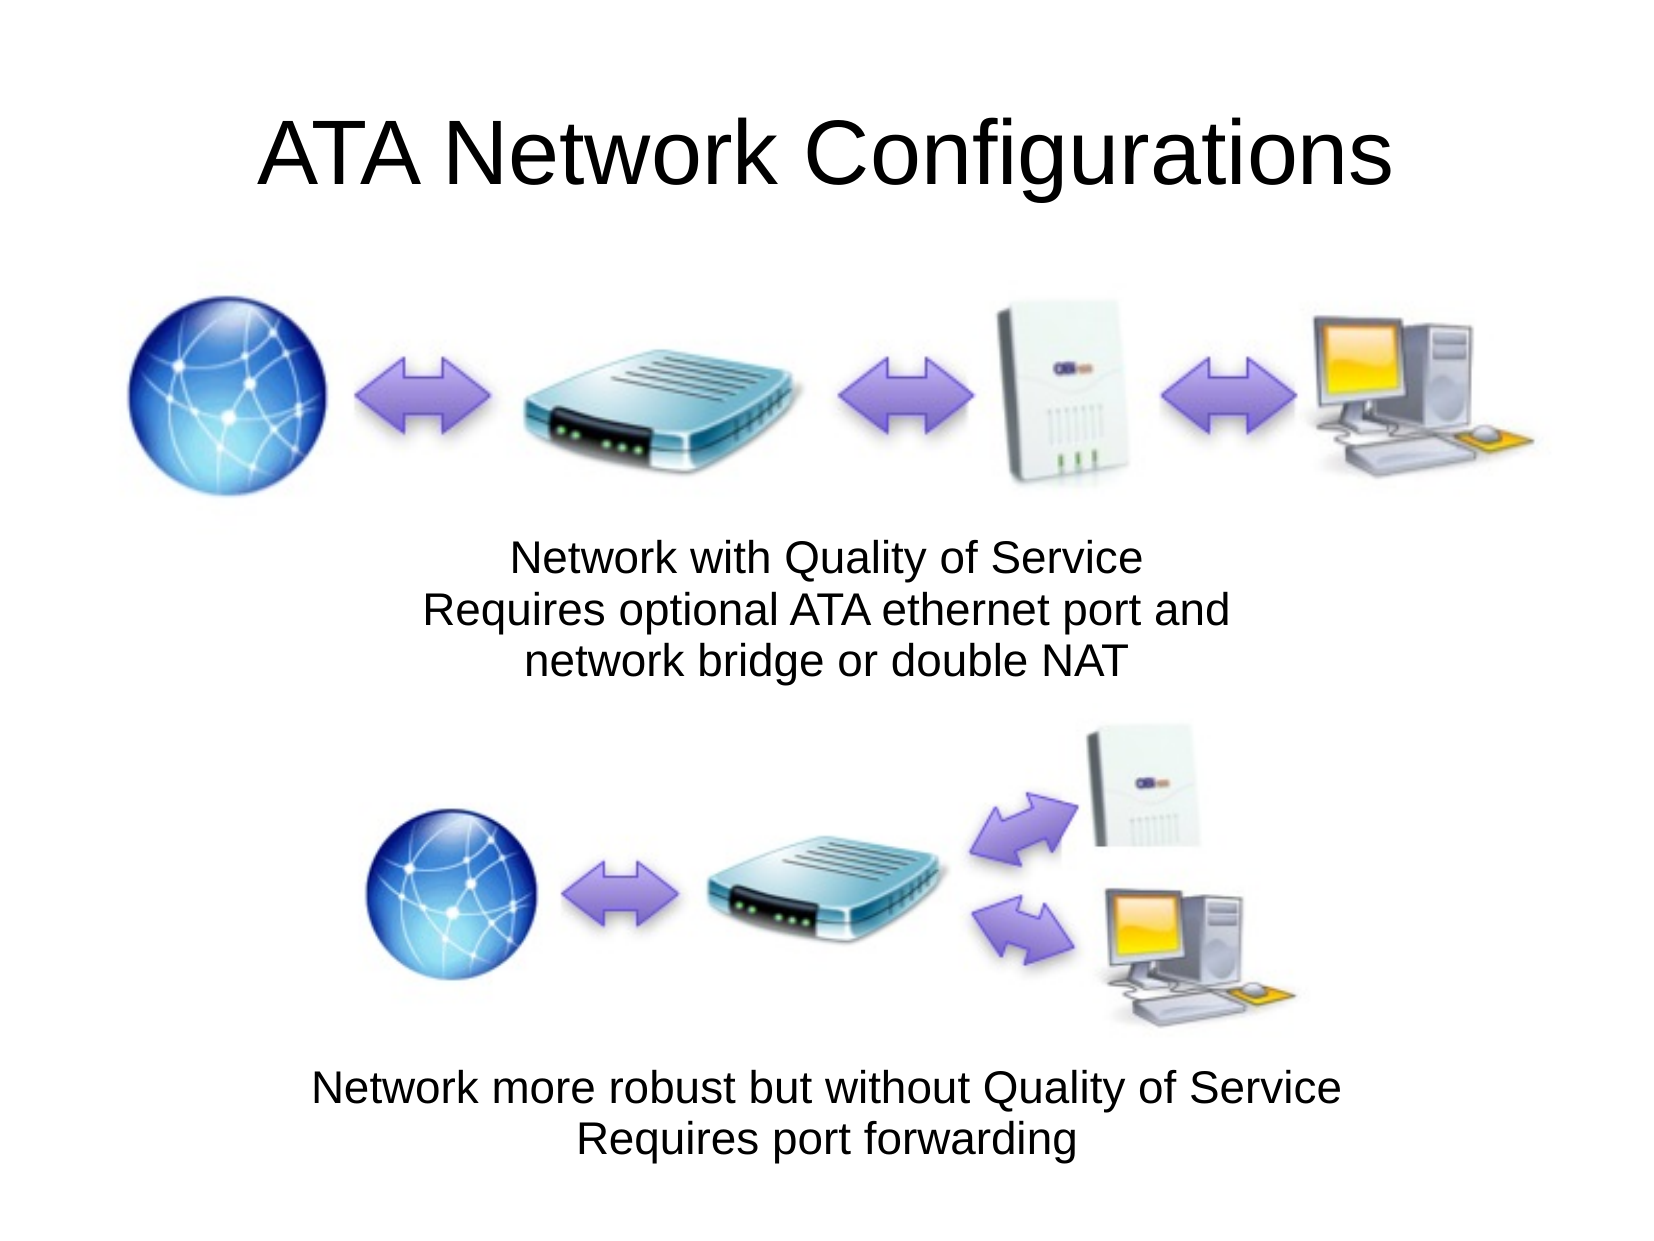

# ATA Network Configurations
Network with Quality of Service
Requires optional ATA ethernet port and
network bridge or double NAT
Network more robust but without Quality of Service
Requires port forwarding